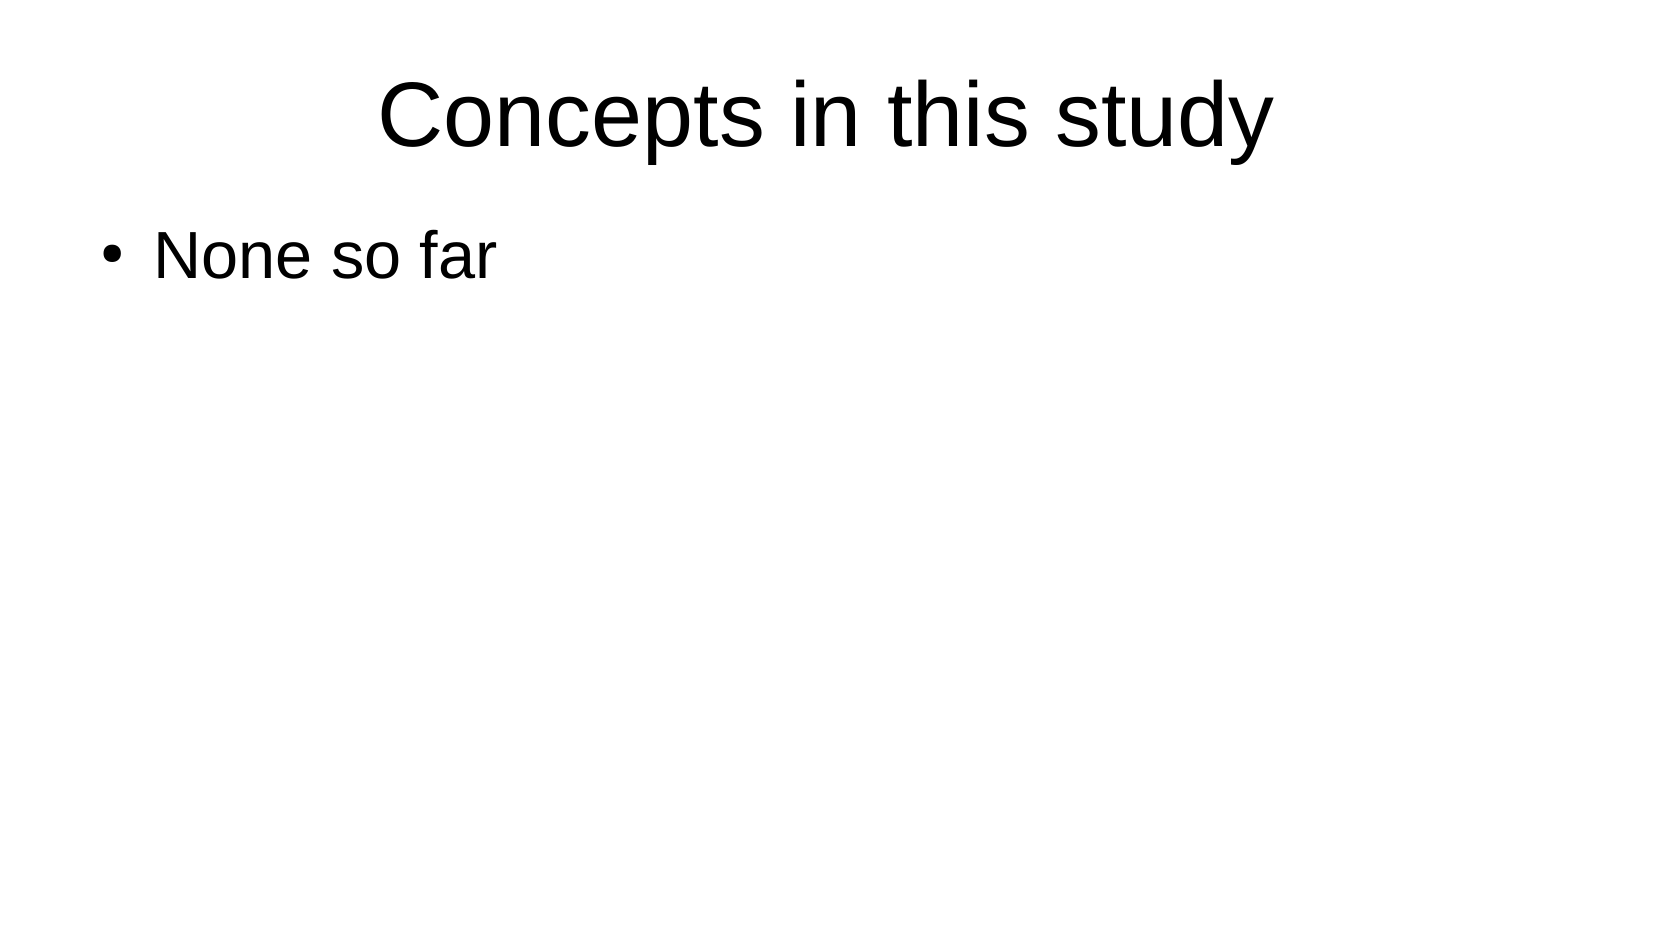

# Concepts in this study
None so far